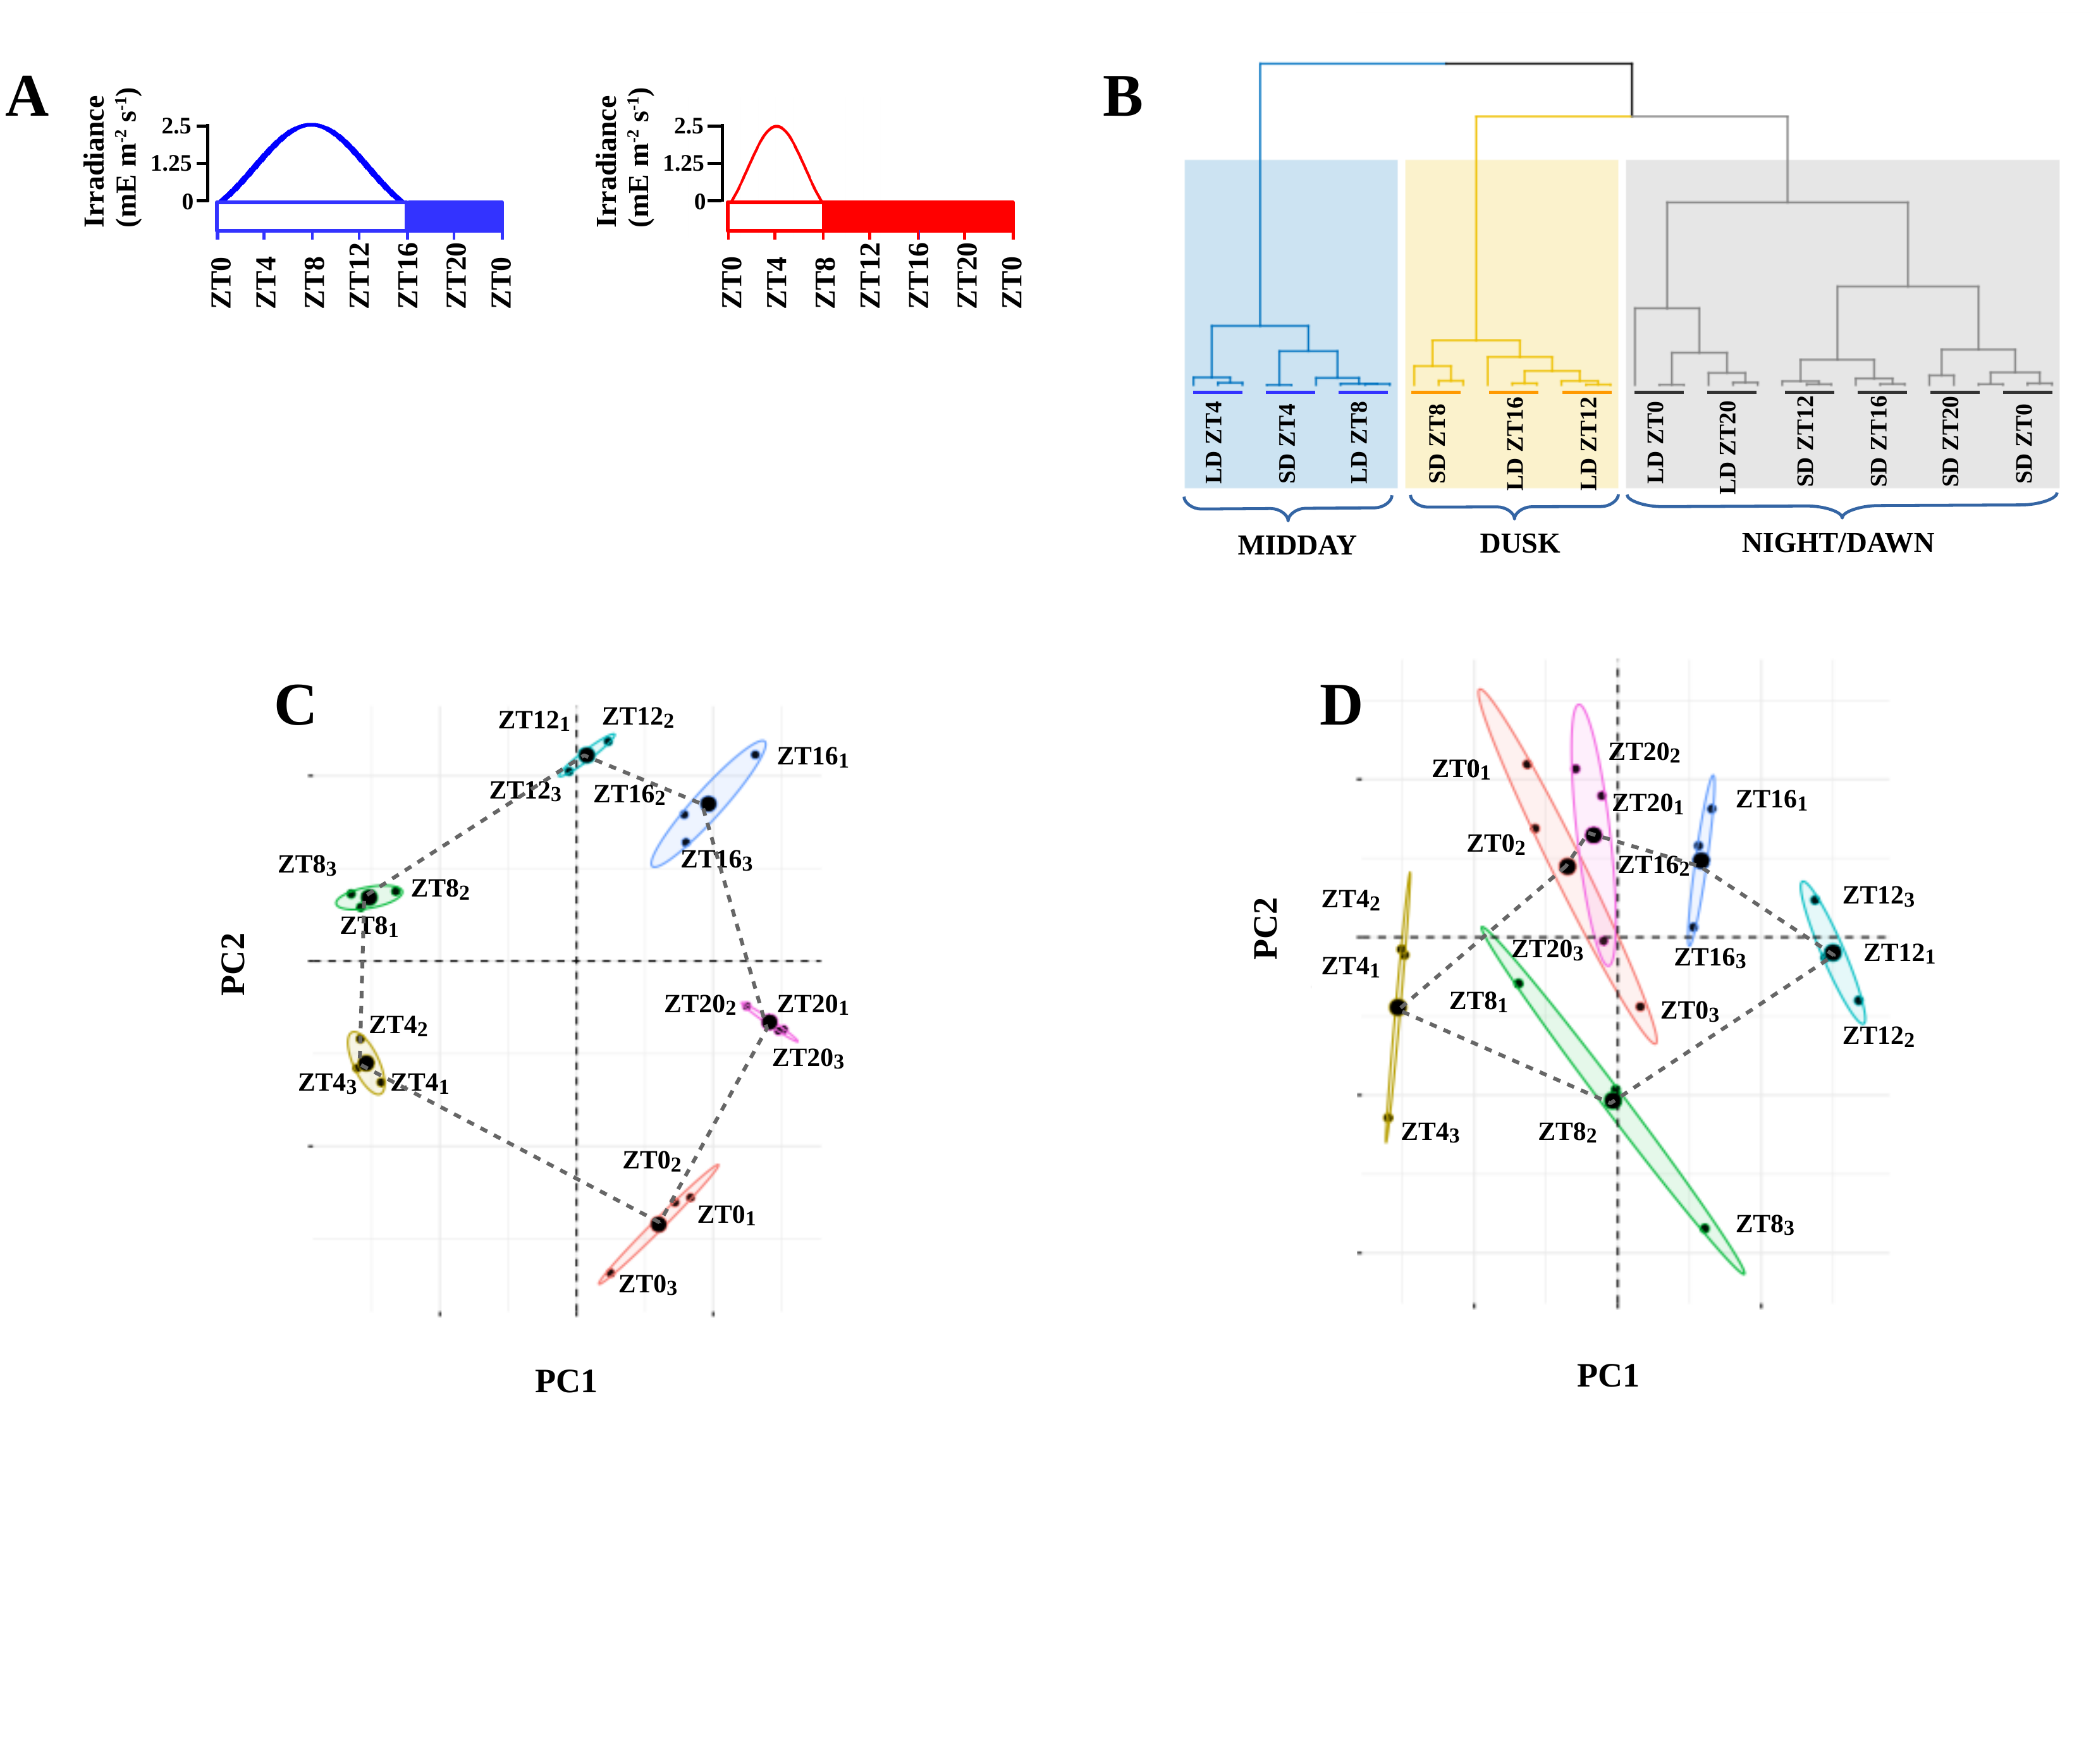

A
B
2.5
2.5
Irradiance (mE m-2 s-1)
Irradiance (mE m-2 s-1)
1.25
1.25
0
0
ZT0
ZT4
ZT8
ZT12
ZT16
ZT20
ZT0
ZT0
ZT4
ZT8
ZT16
ZT20
ZT0
ZT12
LD ZT4
SD ZT4
LD ZT8
SD ZT8
LD ZT0
SD ZT0
SD ZT12
SD ZT16
SD ZT20
LD ZT16
LD ZT12
LD ZT20
NIGHT/DAWN
DUSK
MIDDAY
C
D
ZT122
ZT121
ZT202
ZT161
ZT01
ZT01
ZT123
ZT162
ZT161
ZT201
ZT02
ZT163
ZT83
ZT162
PC2
ZT82
ZT123
ZT42
PC2
ZT81
ZT203
ZT121
ZT163
ZT41
ZT81
ZT202
ZT201
ZT03
ZT42
ZT122
ZT203
ZT43
ZT41
ZT43
ZT82
ZT02
ZT01
ZT83
ZT03
PC1
PC1